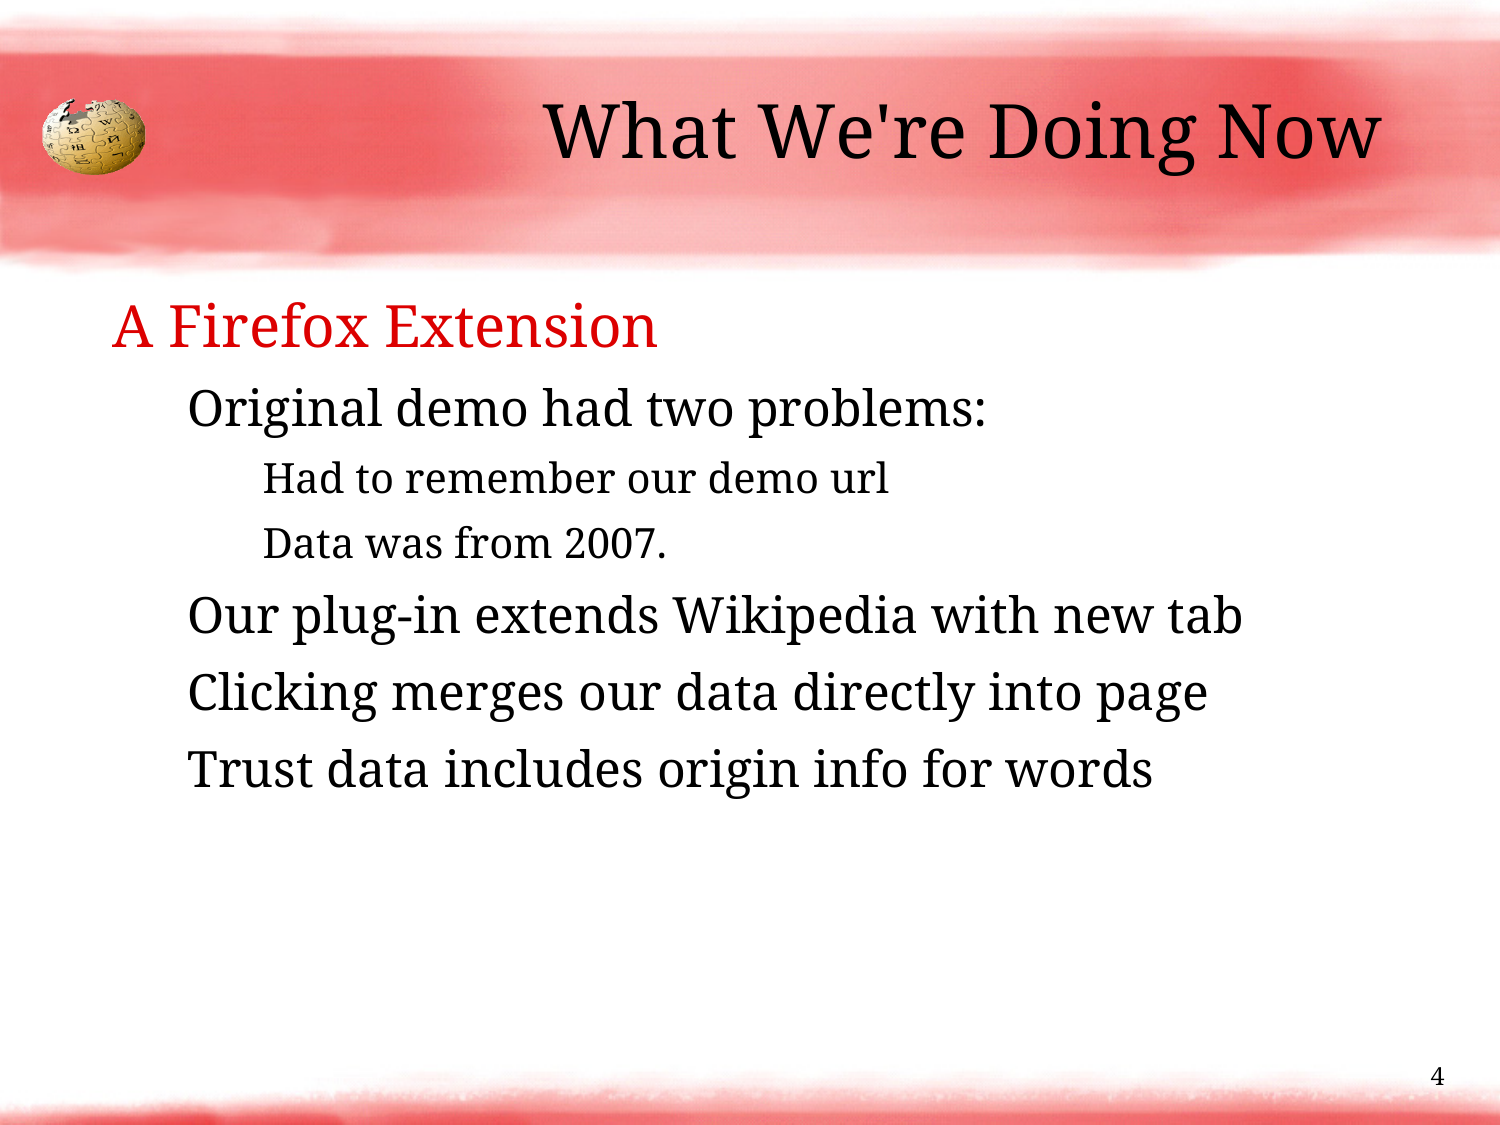

# What We're Doing Now
A Firefox Extension
Original demo had two problems:
Had to remember our demo url
Data was from 2007.
Our plug-in extends Wikipedia with new tab
Clicking merges our data directly into page
Trust data includes origin info for words
4